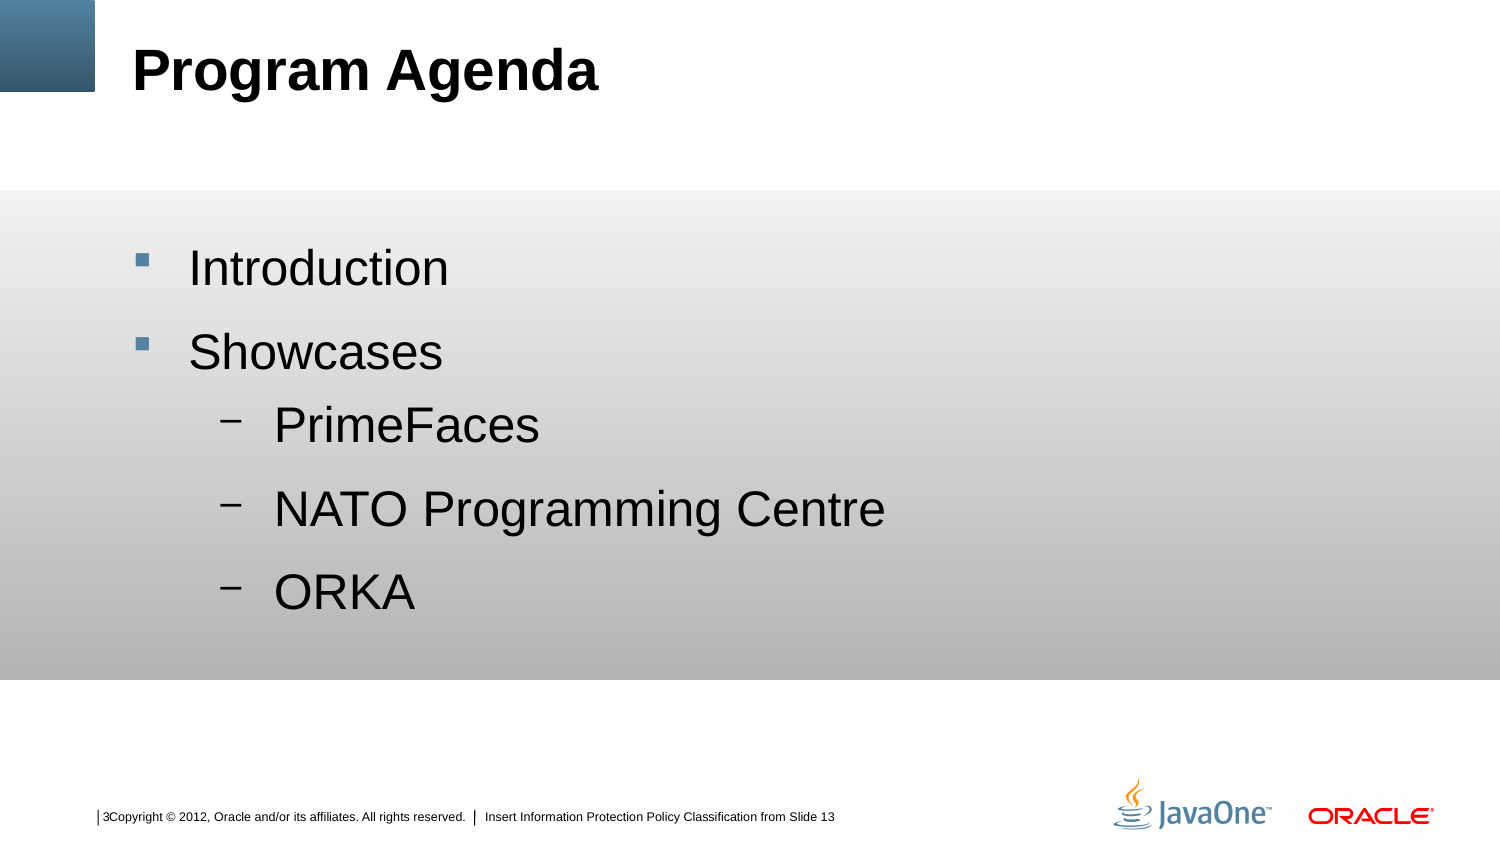

# Program Agenda
Introduction
Showcases
PrimeFaces
NATO Programming Centre
ORKA